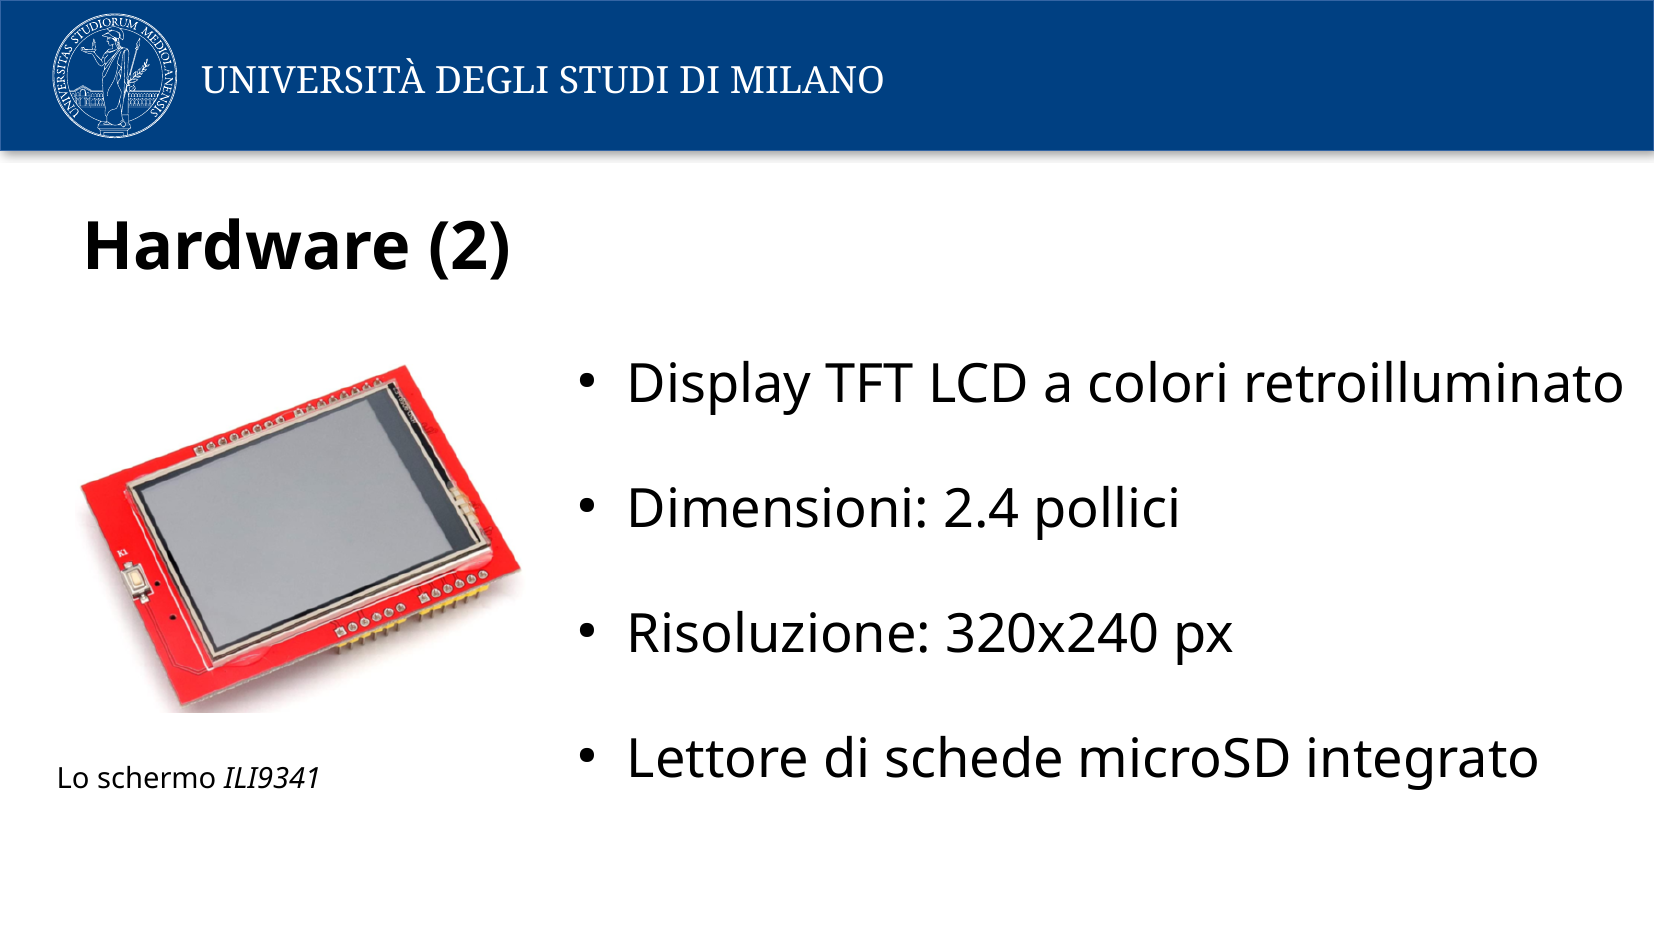

UNIVERSITÀ DEGLI STUDI DI MILANO
# Hardware (2)
 Display TFT LCD a colori retroilluminato
 Dimensioni: 2.4 pollici
 Risoluzione: 320x240 px
 Lettore di schede microSD integrato
Lo schermo ILI9341